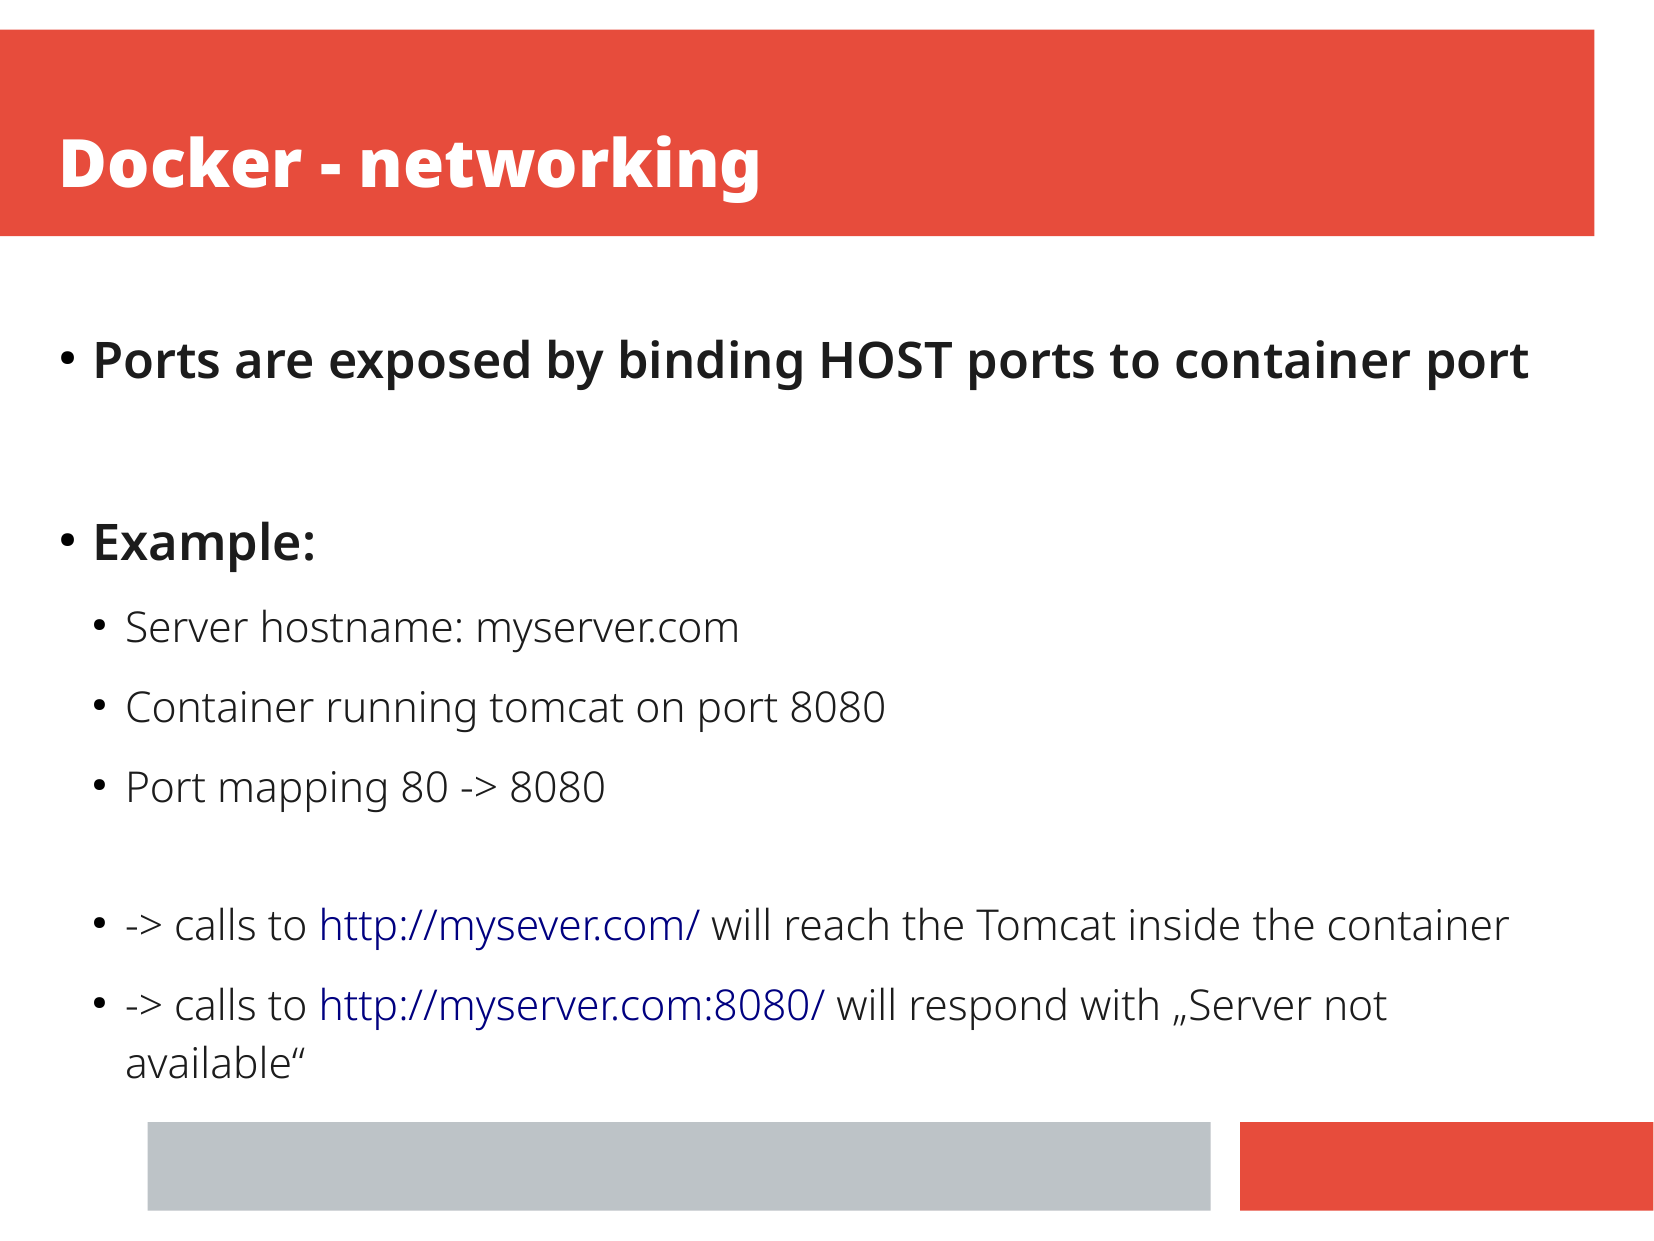

# Docker - networking
Ports are exposed by binding HOST ports to container port
Example:
Server hostname: myserver.com
Container running tomcat on port 8080
Port mapping 80 -> 8080
-> calls to http://mysever.com/ will reach the Tomcat inside the container
-> calls to http://myserver.com:8080/ will respond with „Server not available“